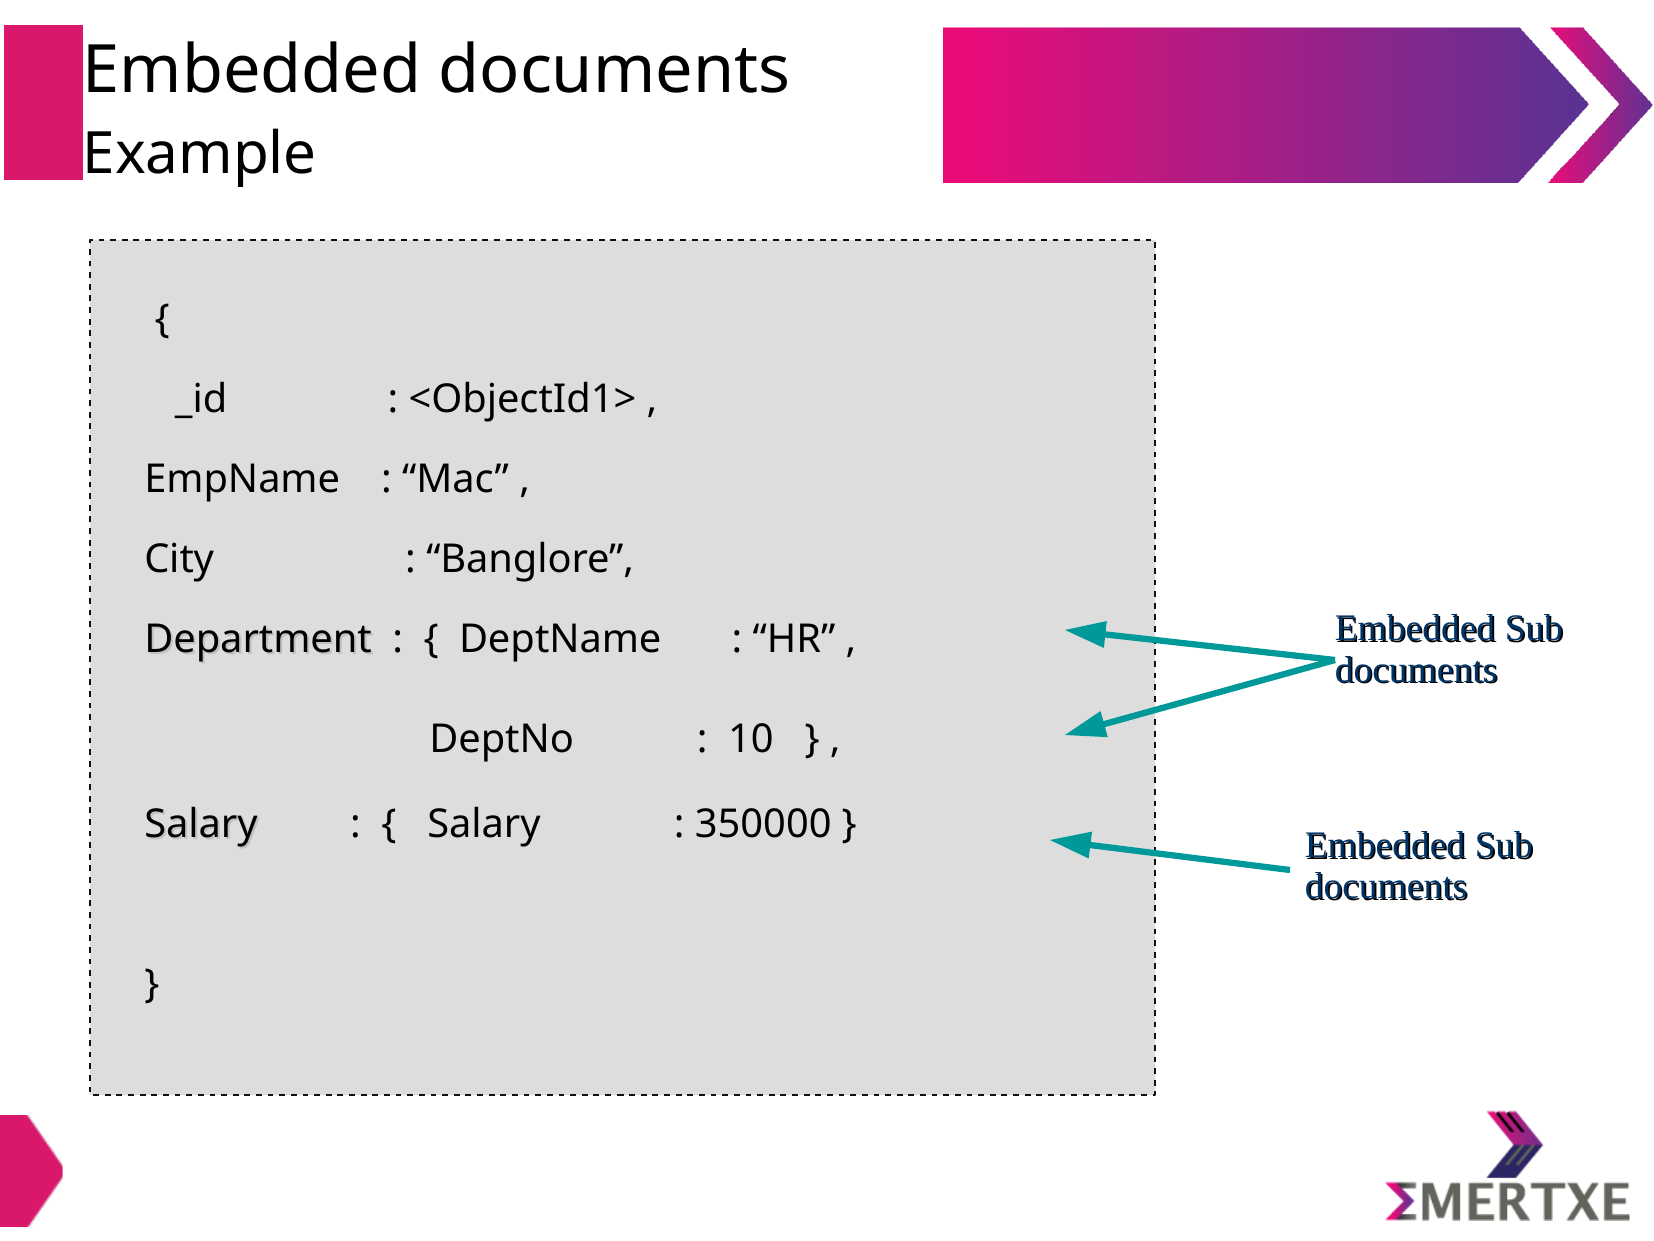

# Embedded documents Example
 {
 _id			 : <ObjectId1> ,
EmpName : “Mac” ,
City	 		: “Banglore”,
Department : { DeptName 	: “HR” ,
 DeptNo : 10 } ,
Salary 		 : { Salary : 350000 }
}
Embedded Sub documents
Embedded Sub documents